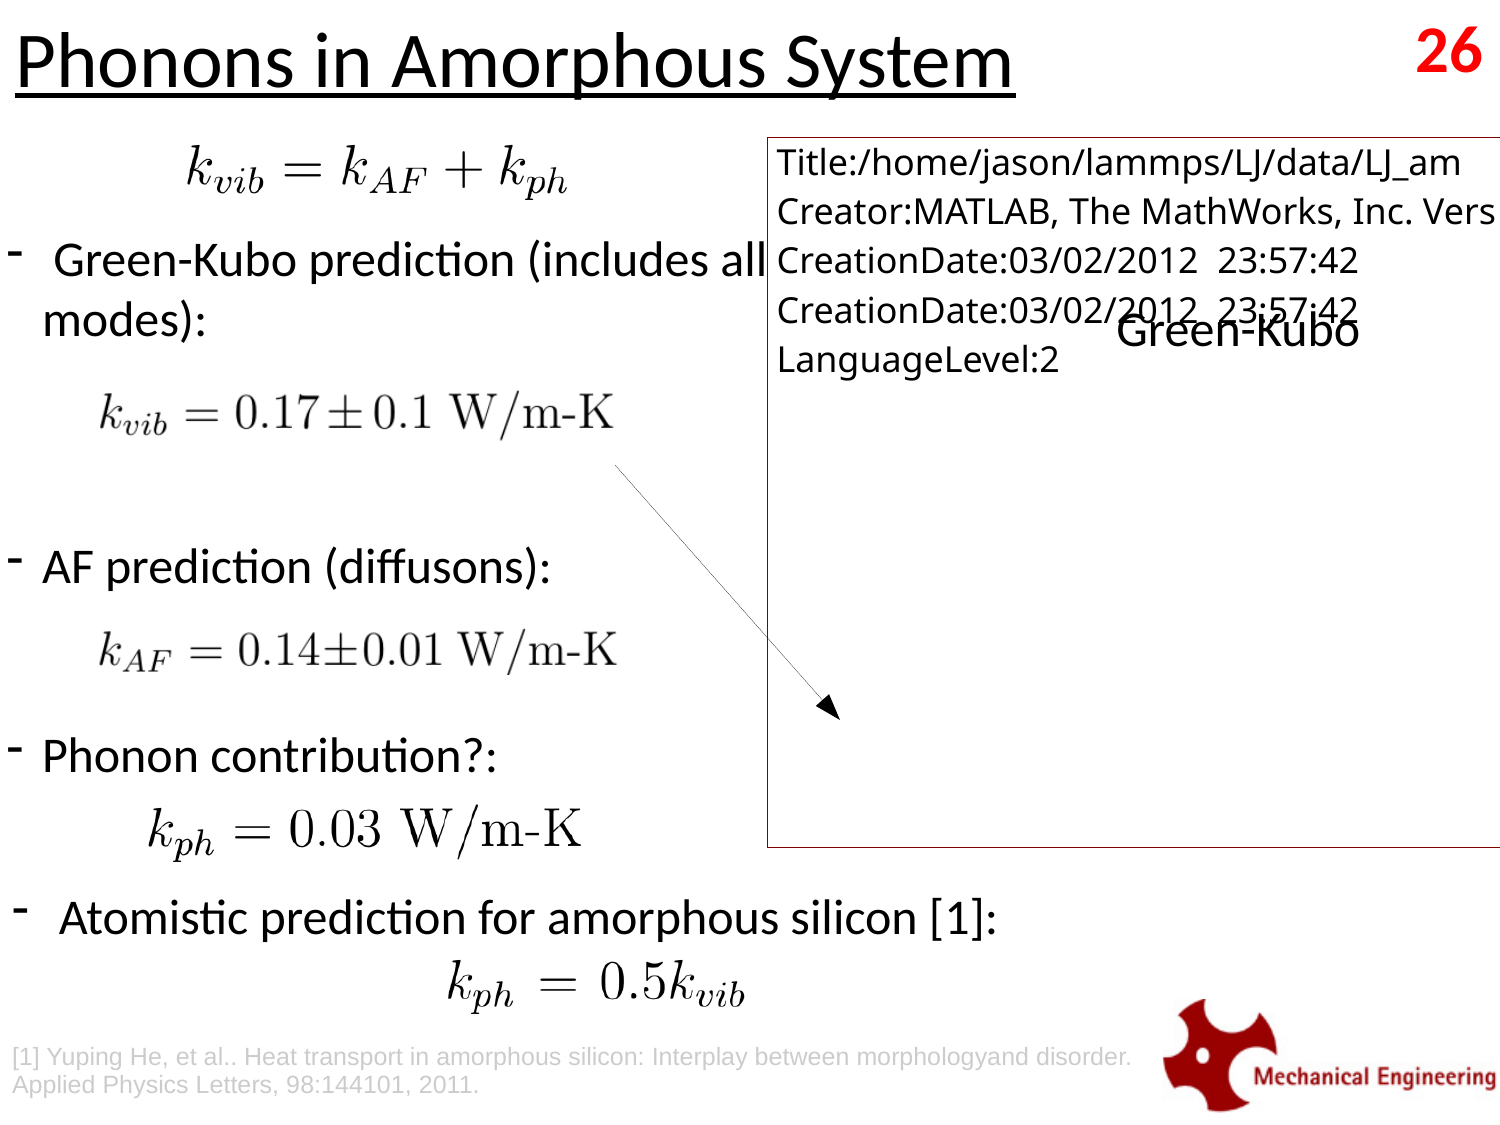

# Phonons in Amorphous System
26
 Green-Kubo prediction (includes all modes):
Green-Kubo
AF prediction (diffusons):
Phonon contribution?:
 Atomistic prediction for amorphous silicon [1]:
[1] Yuping He, et al.. Heat transport in amorphous silicon: Interplay between morphologyand disorder. Applied Physics Letters, 98:144101, 2011.